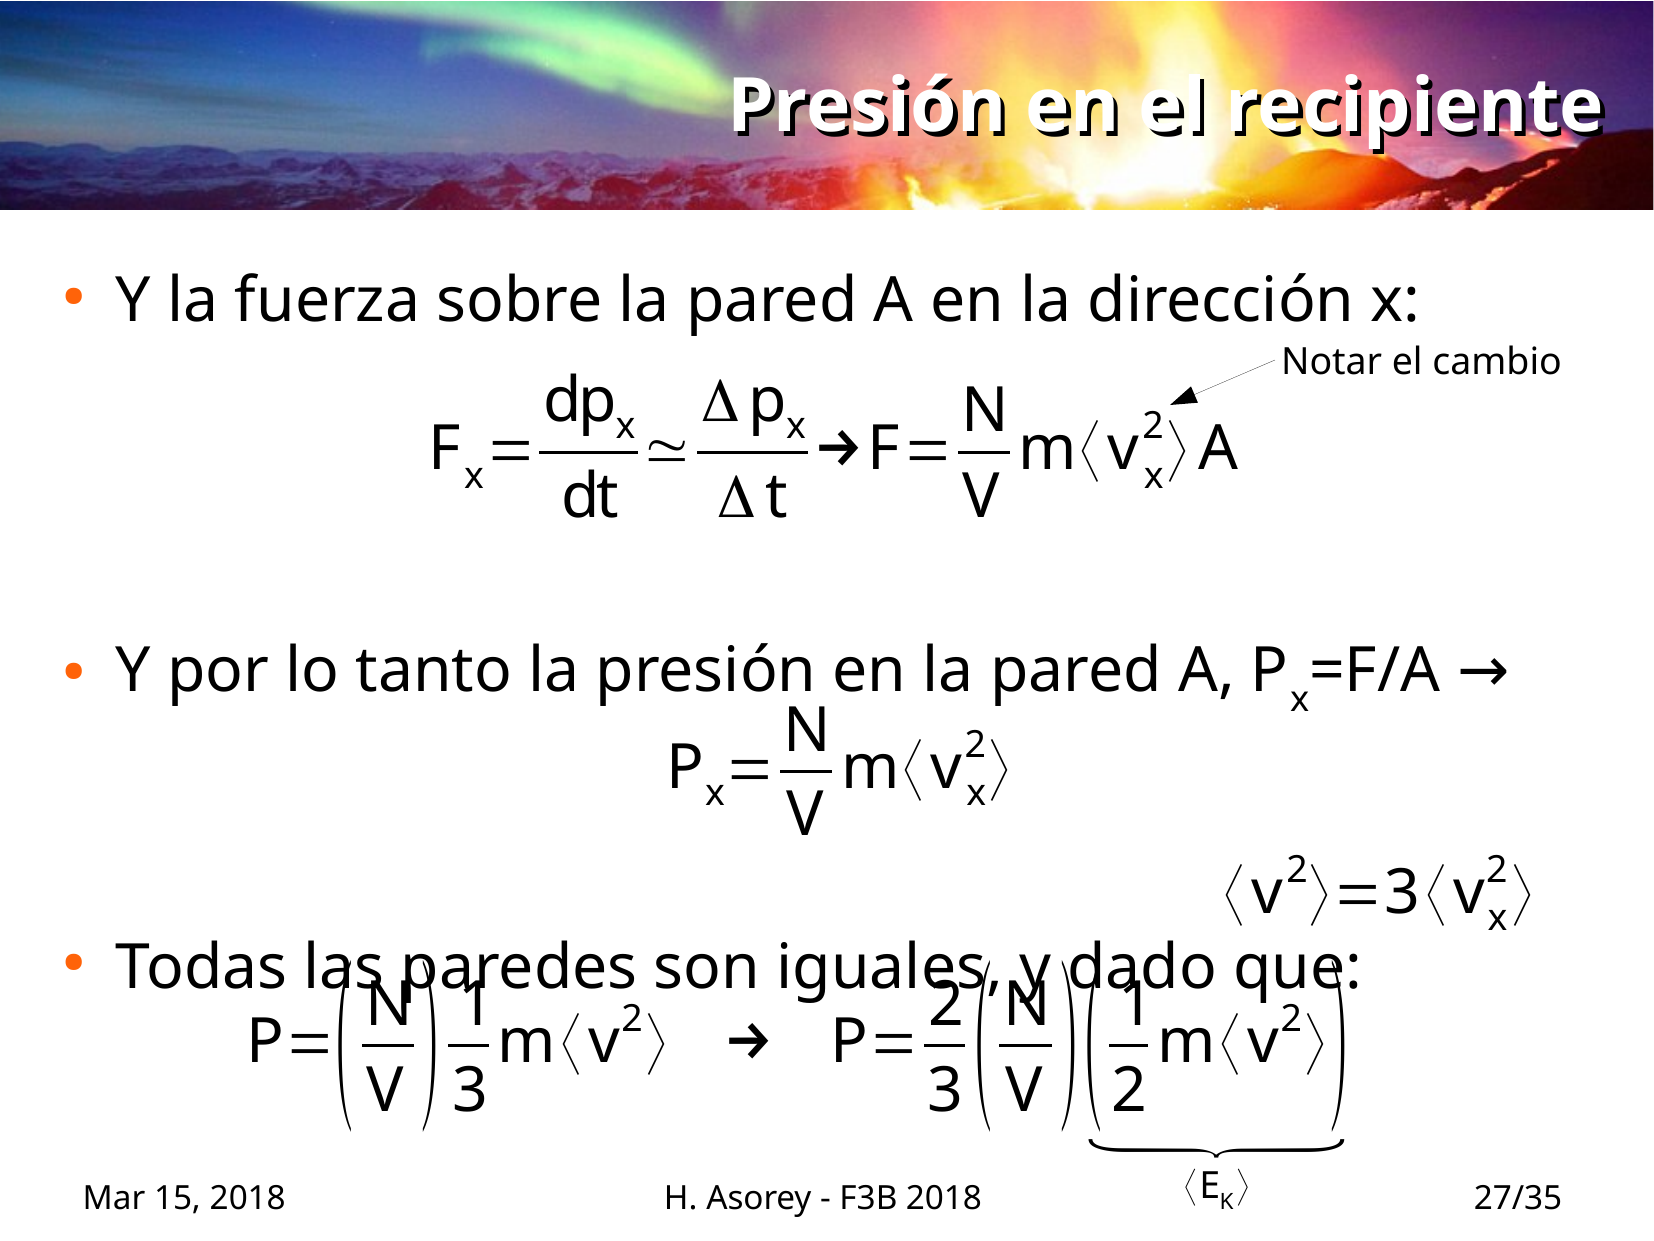

# Presión en el recipiente
Y la fuerza sobre la pared A en la dirección x:
Y por lo tanto la presión en la pared A, Px=F/A →
Todas las paredes son iguales, y dado que:
Notar el cambio
Mar 15, 2018
H. Asorey - F3B 2018
27